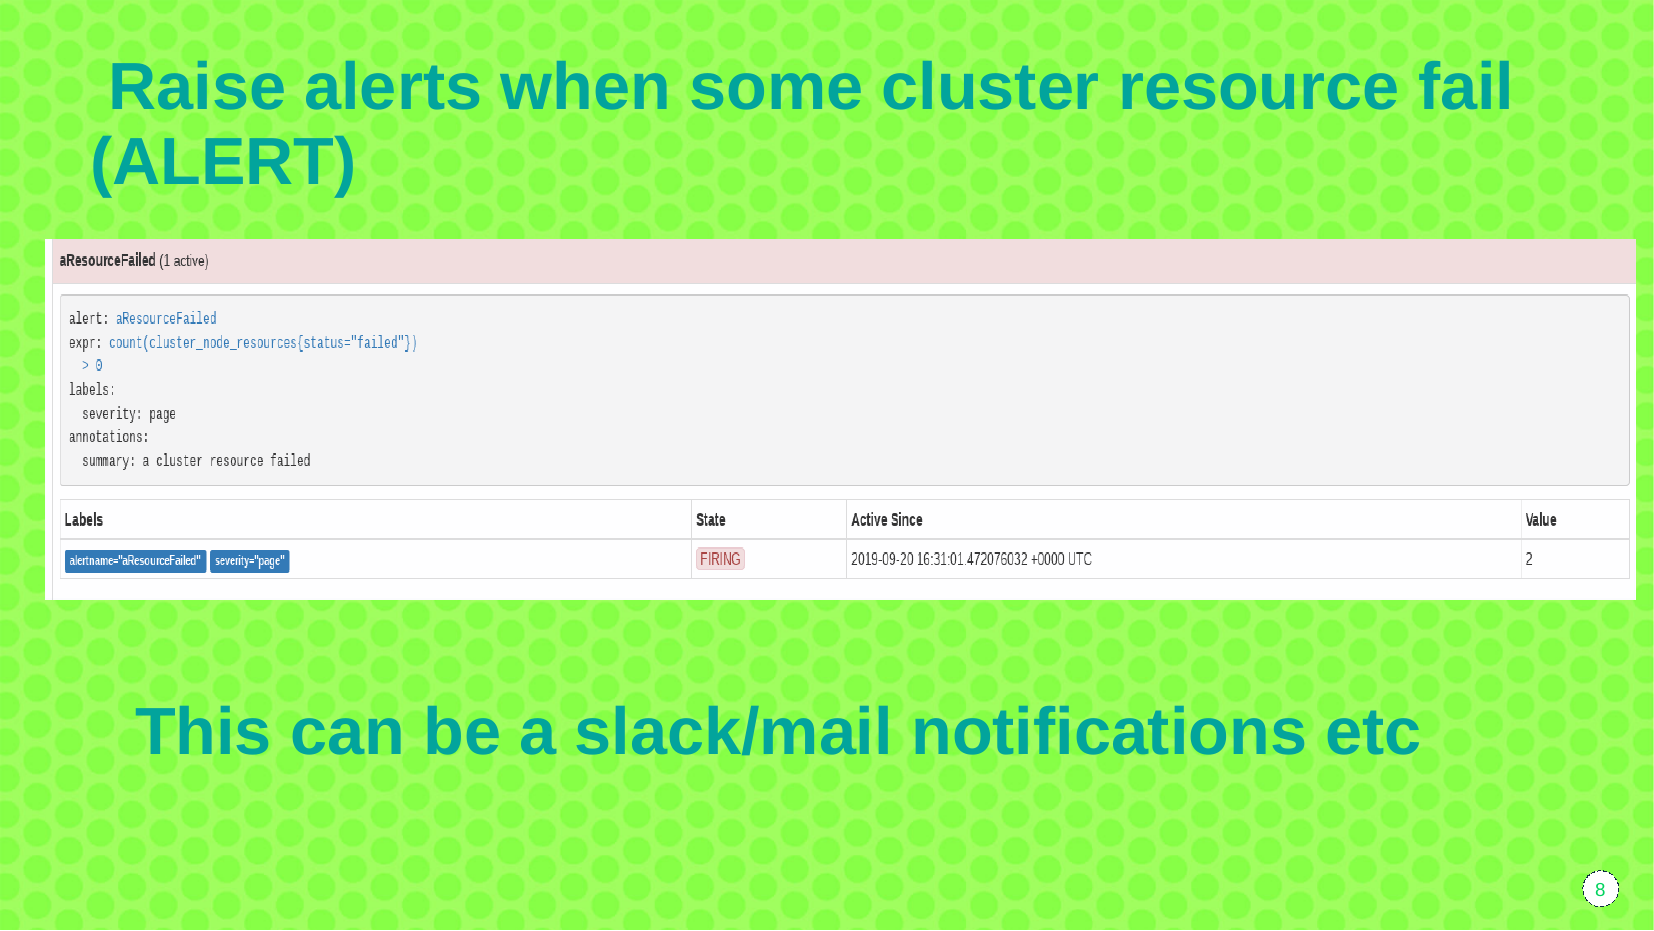

# Raise alerts when some cluster resource fail (ALERT)
This can be a slack/mail notifications etc
8